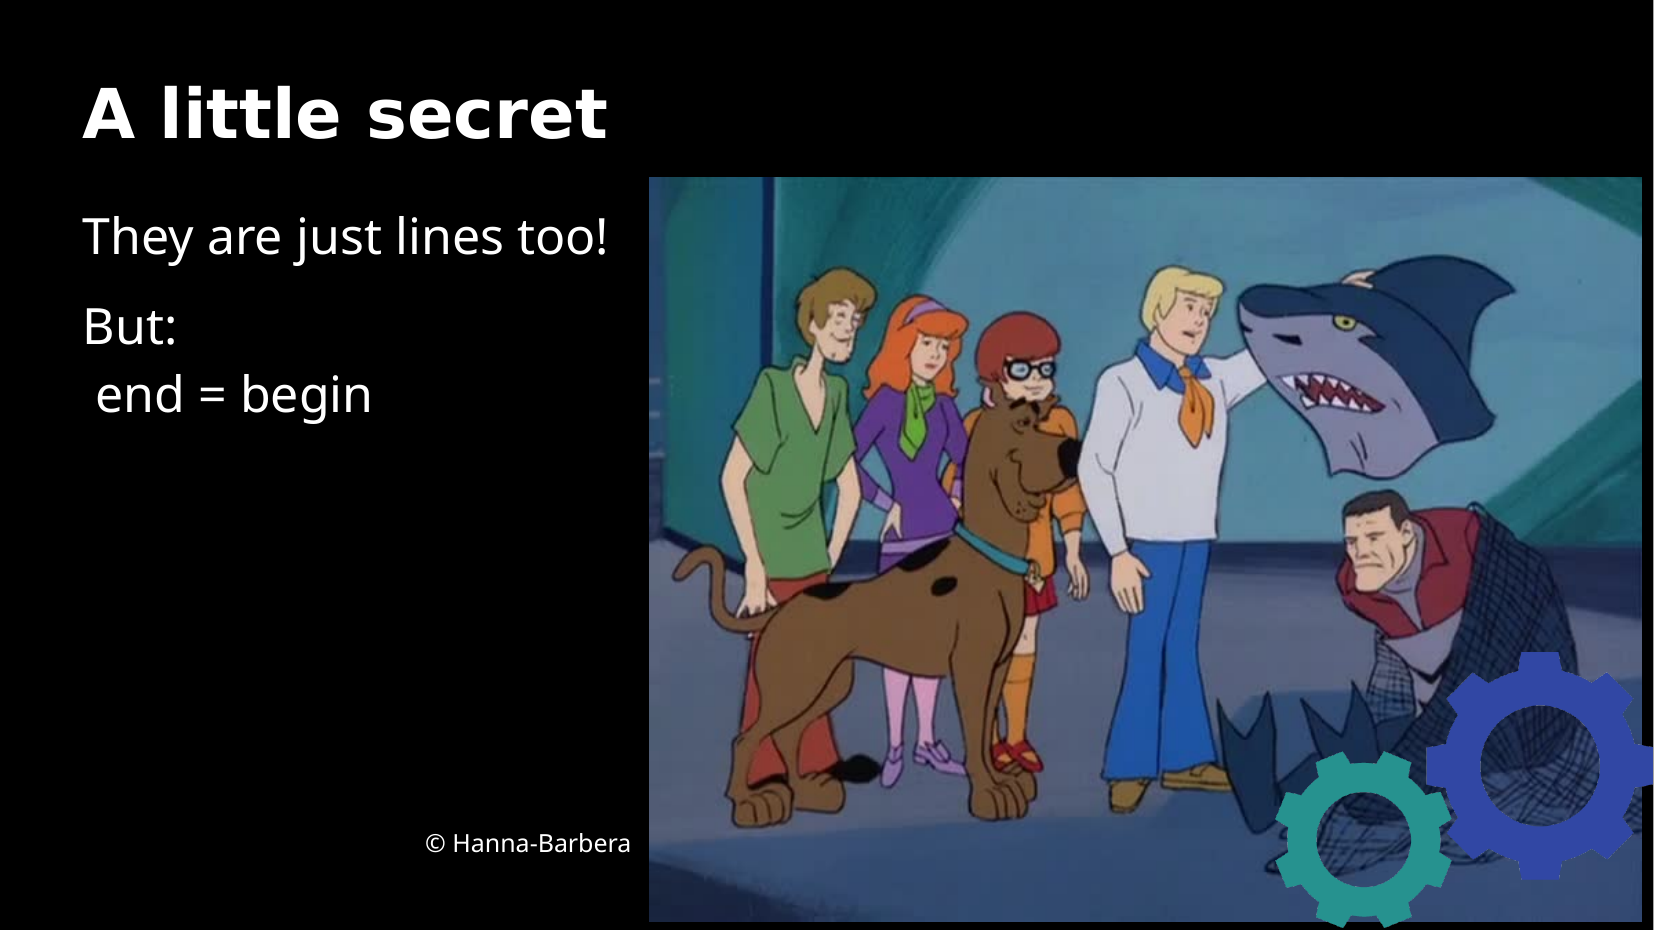

# A little secret
They are just lines too!
But:
 end = begin
© Hanna-Barbera